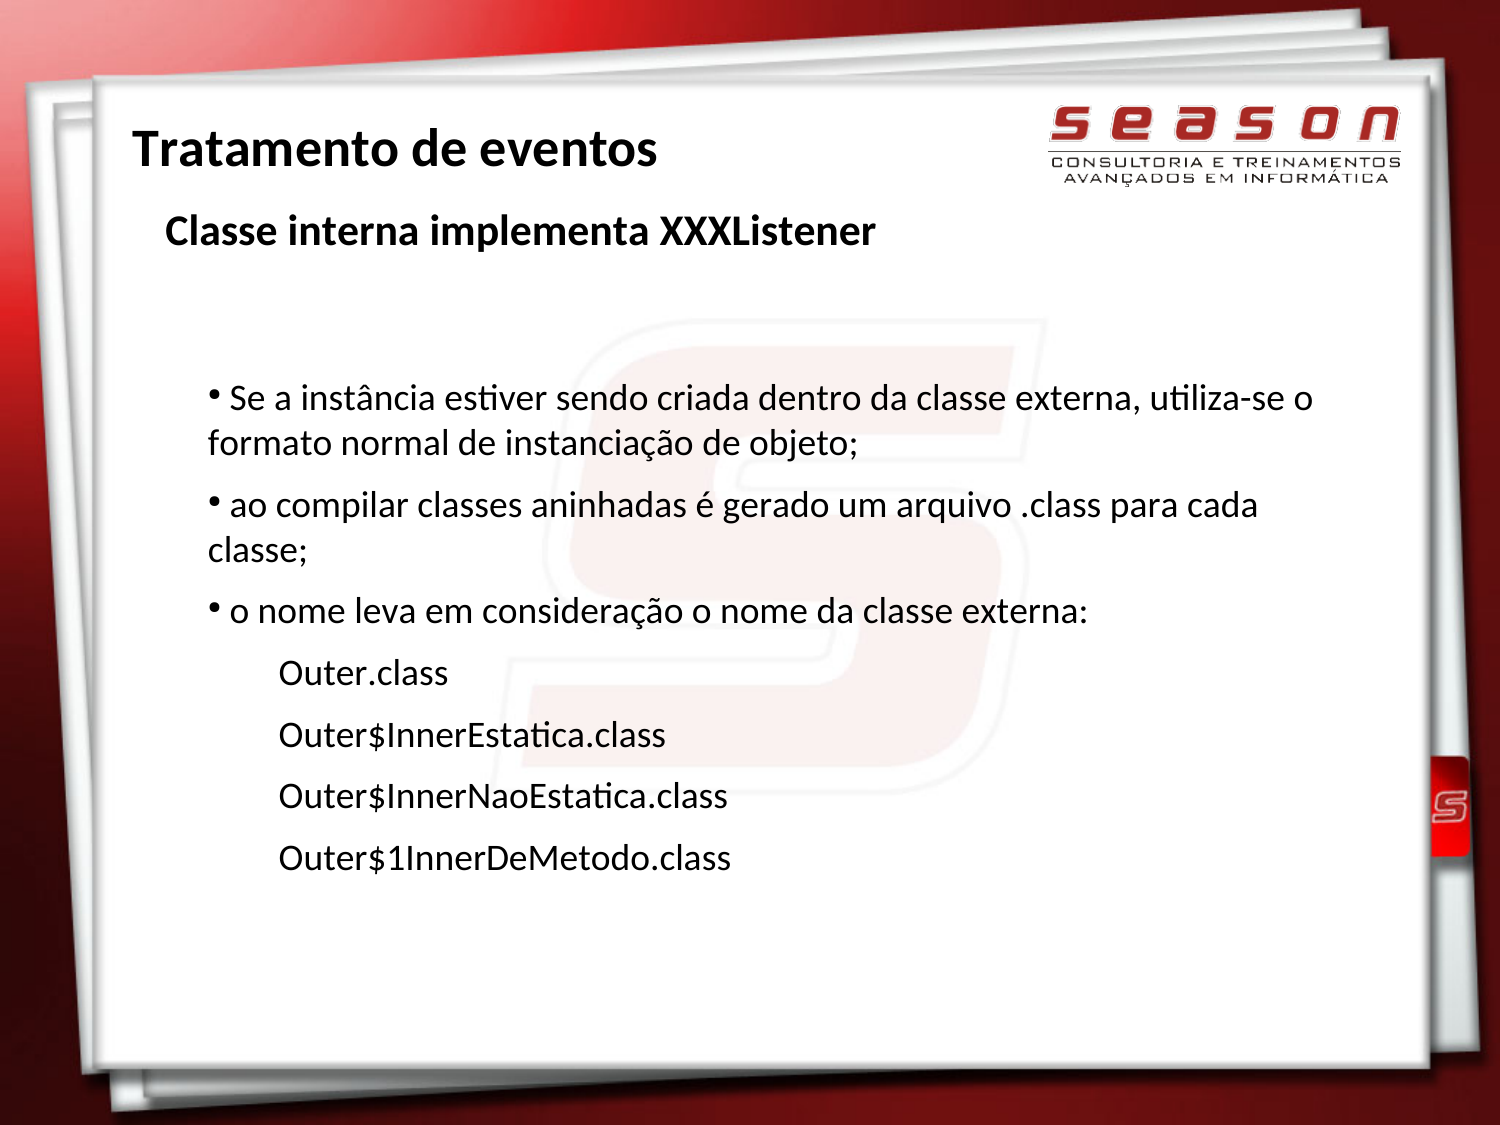

# Tratamento de eventos
Classe interna implementa XXXListener
 Se a instância estiver sendo criada dentro da classe externa, utiliza-se o formato normal de instanciação de objeto;
 ao compilar classes aninhadas é gerado um arquivo .class para cada classe;
 o nome leva em consideração o nome da classe externa:
Outer.class
Outer$InnerEstatica.class
Outer$InnerNaoEstatica.class
Outer$1InnerDeMetodo.class